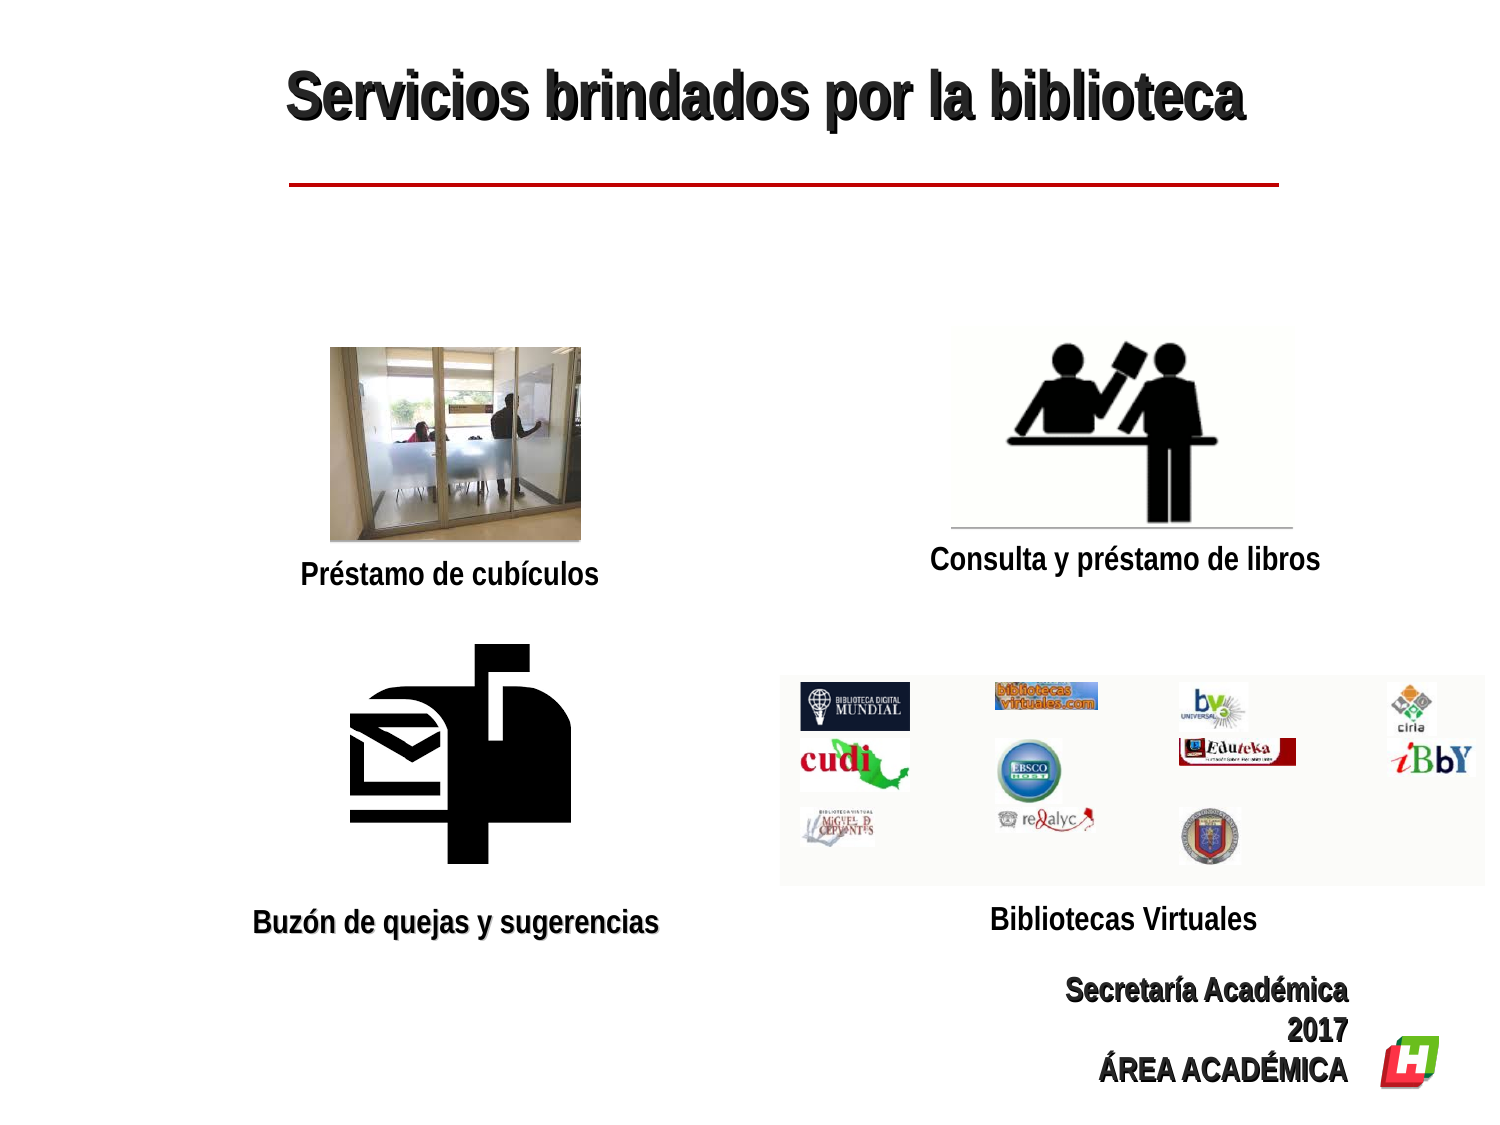

Servicios brindados por la biblioteca
Consulta y préstamo de libros
Préstamo de cubículos
Bibliotecas Virtuales
Buzón de quejas y sugerencias
Secretaría Académica
2017
ÁREA ACADÉMICA